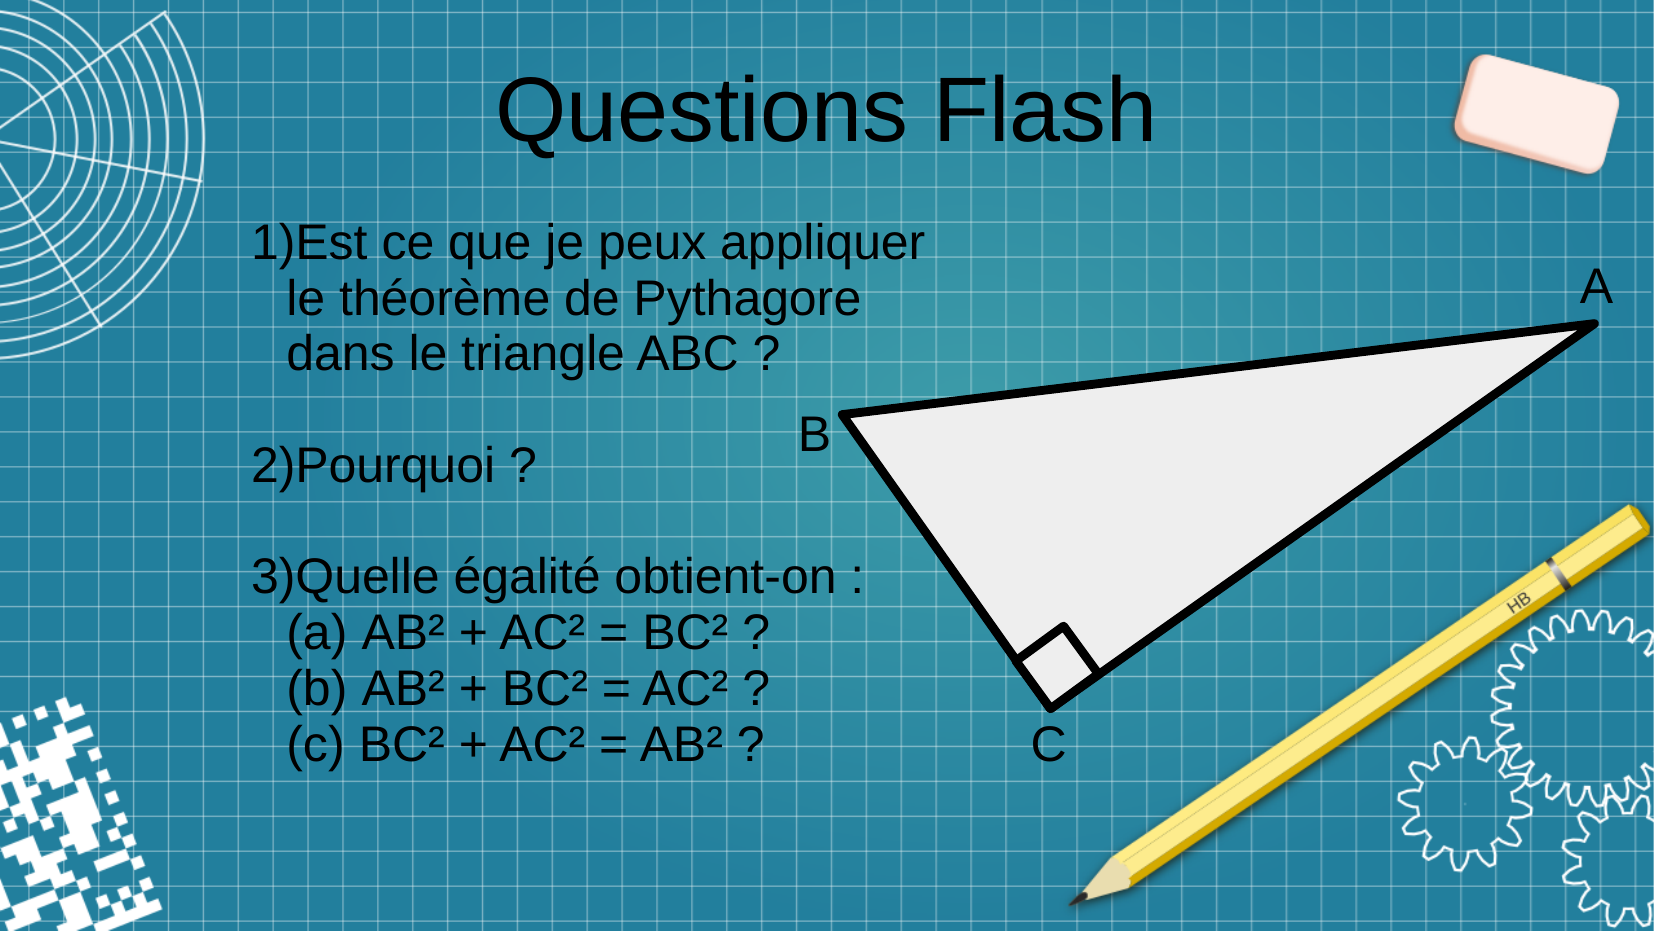

# Questions Flash
Est ce que je peux appliquer le théorème de Pythagore dans le triangle ABC ?
Pourquoi ?
Quelle égalité obtient-on :
 AB² + AC² = BC² ?
 AB² + BC² = AC² ?
 BC² + AC² = AB² ?
A
B
C